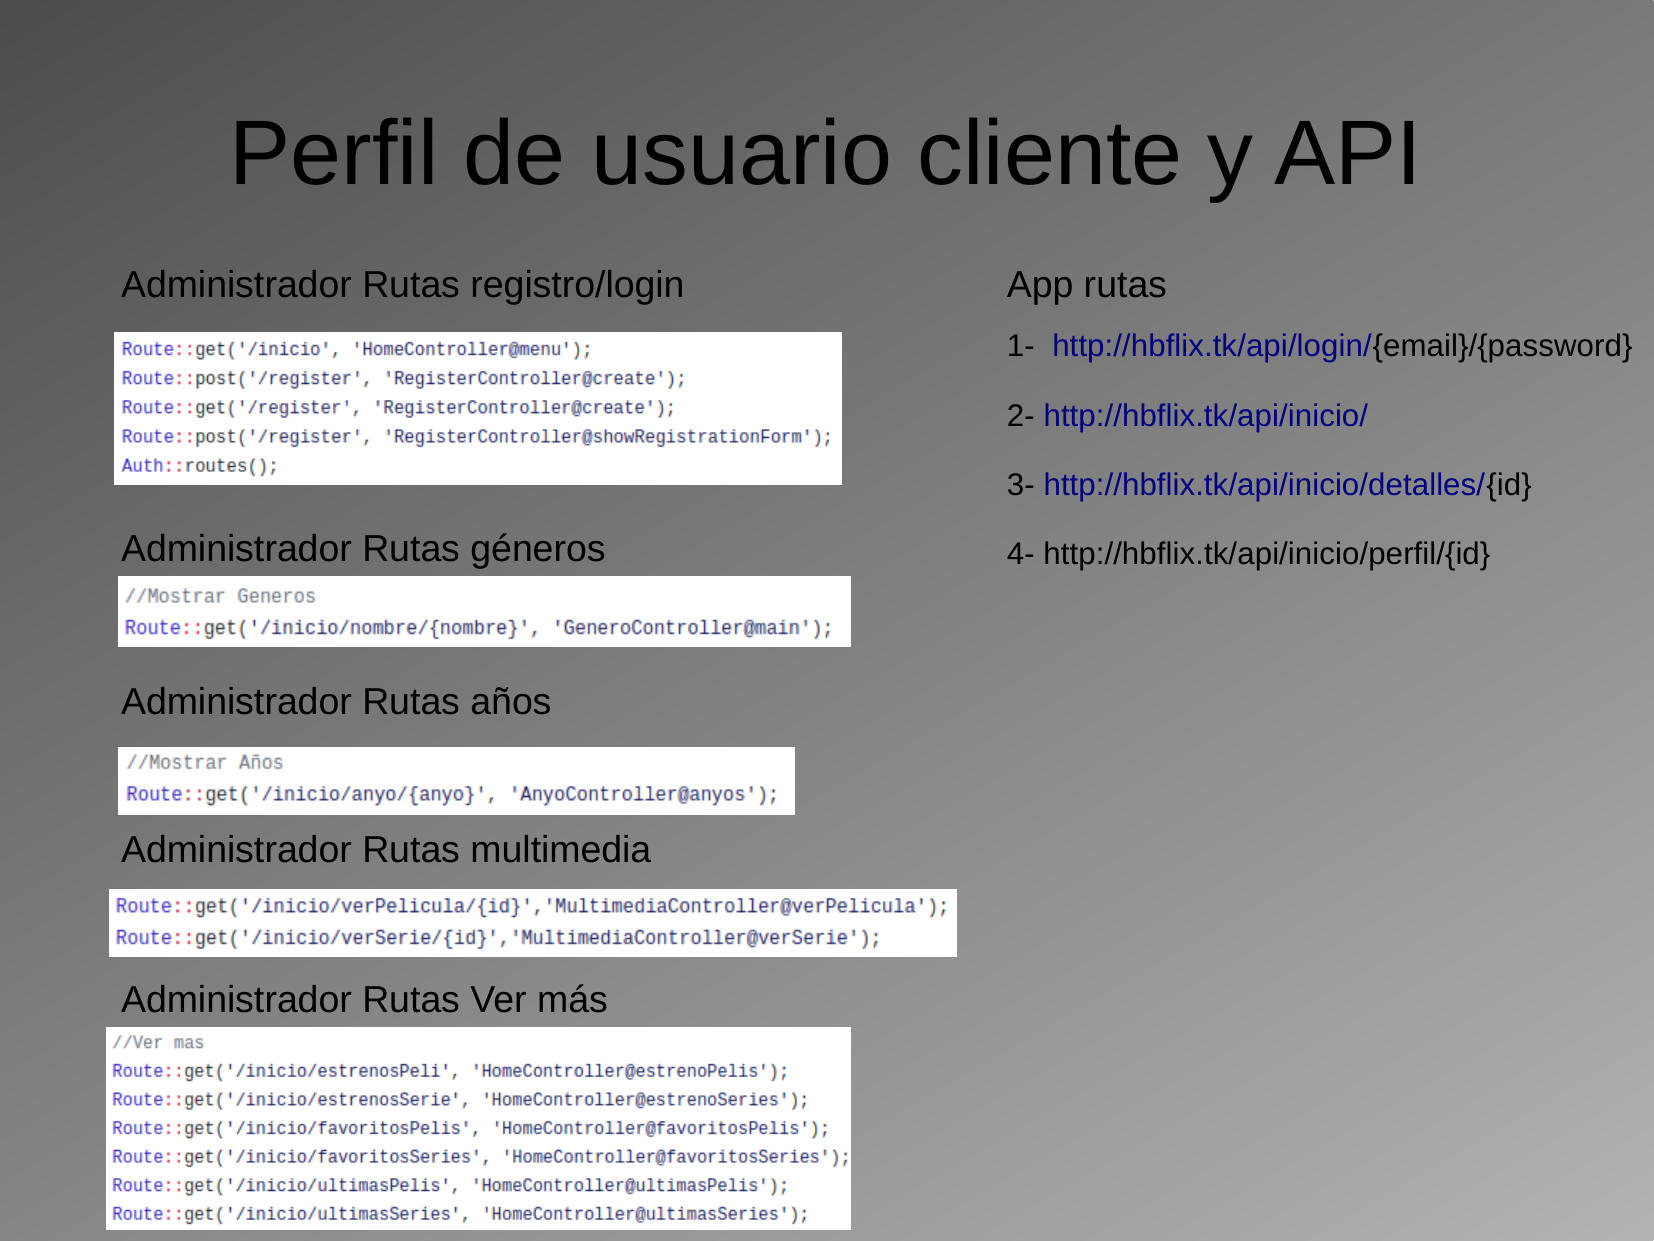

# Perfil de usuario cliente y API
Administrador Rutas registro/login
App rutas
1- http://hbflix.tk/api/login/{email}/{password}
2- http://hbflix.tk/api/inicio/
3- http://hbflix.tk/api/inicio/detalles/{id}
4- http://hbflix.tk/api/inicio/perfil/{id}
Administrador Rutas géneros
Administrador Rutas años
Administrador Rutas multimedia
Administrador Rutas Ver más